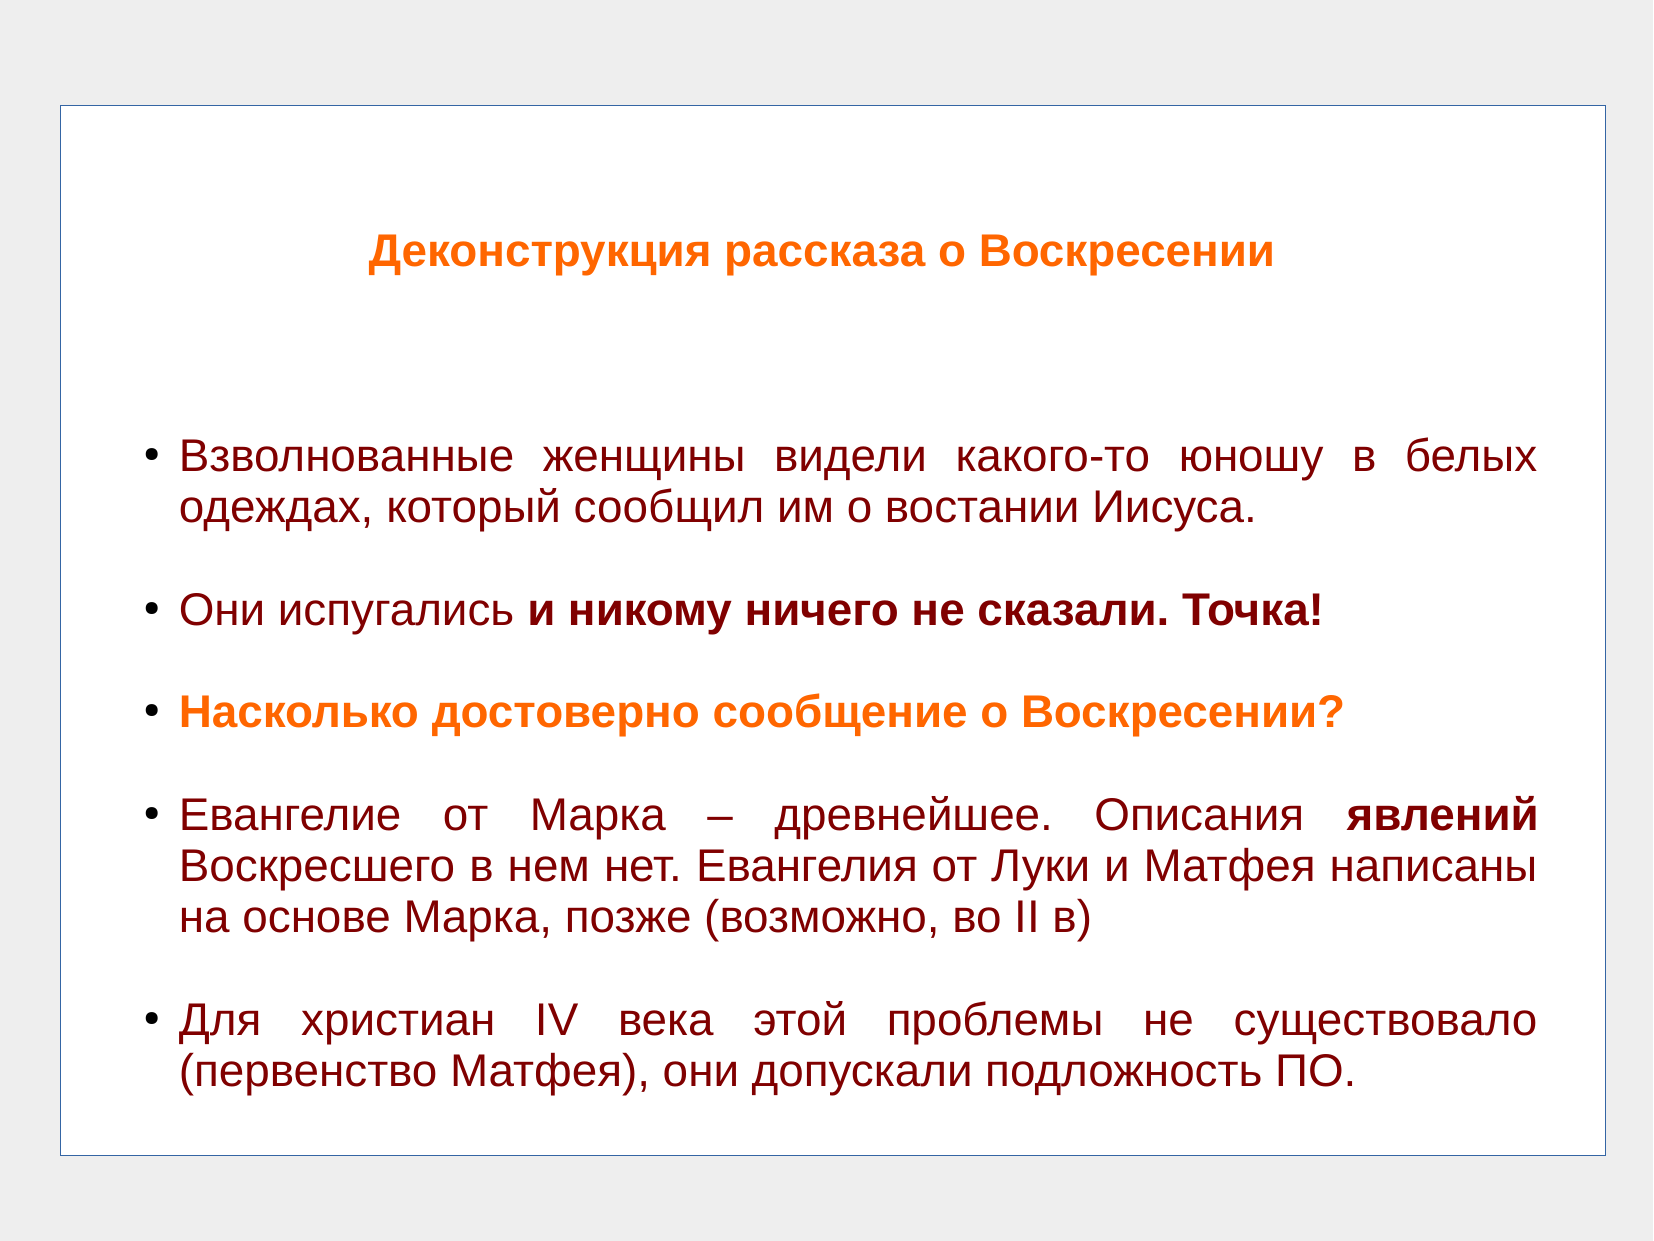

# Деконструкция рассказа о Воскресении
Взволнованные женщины видели какого-то юношу в белых одеждах, который сообщил им о востании Иисуса.
Они испугались и никому ничего не сказали. Точка!
Насколько достоверно сообщение о Воскресении?
Евангелие от Марка – древнейшее. Описания явлений Воскресшего в нем нет. Евангелия от Луки и Матфея написаны на основе Марка, позже (возможно, во II в)
Для христиан IV века этой проблемы не существовало (первенство Матфея), они допускали подложность ПО.